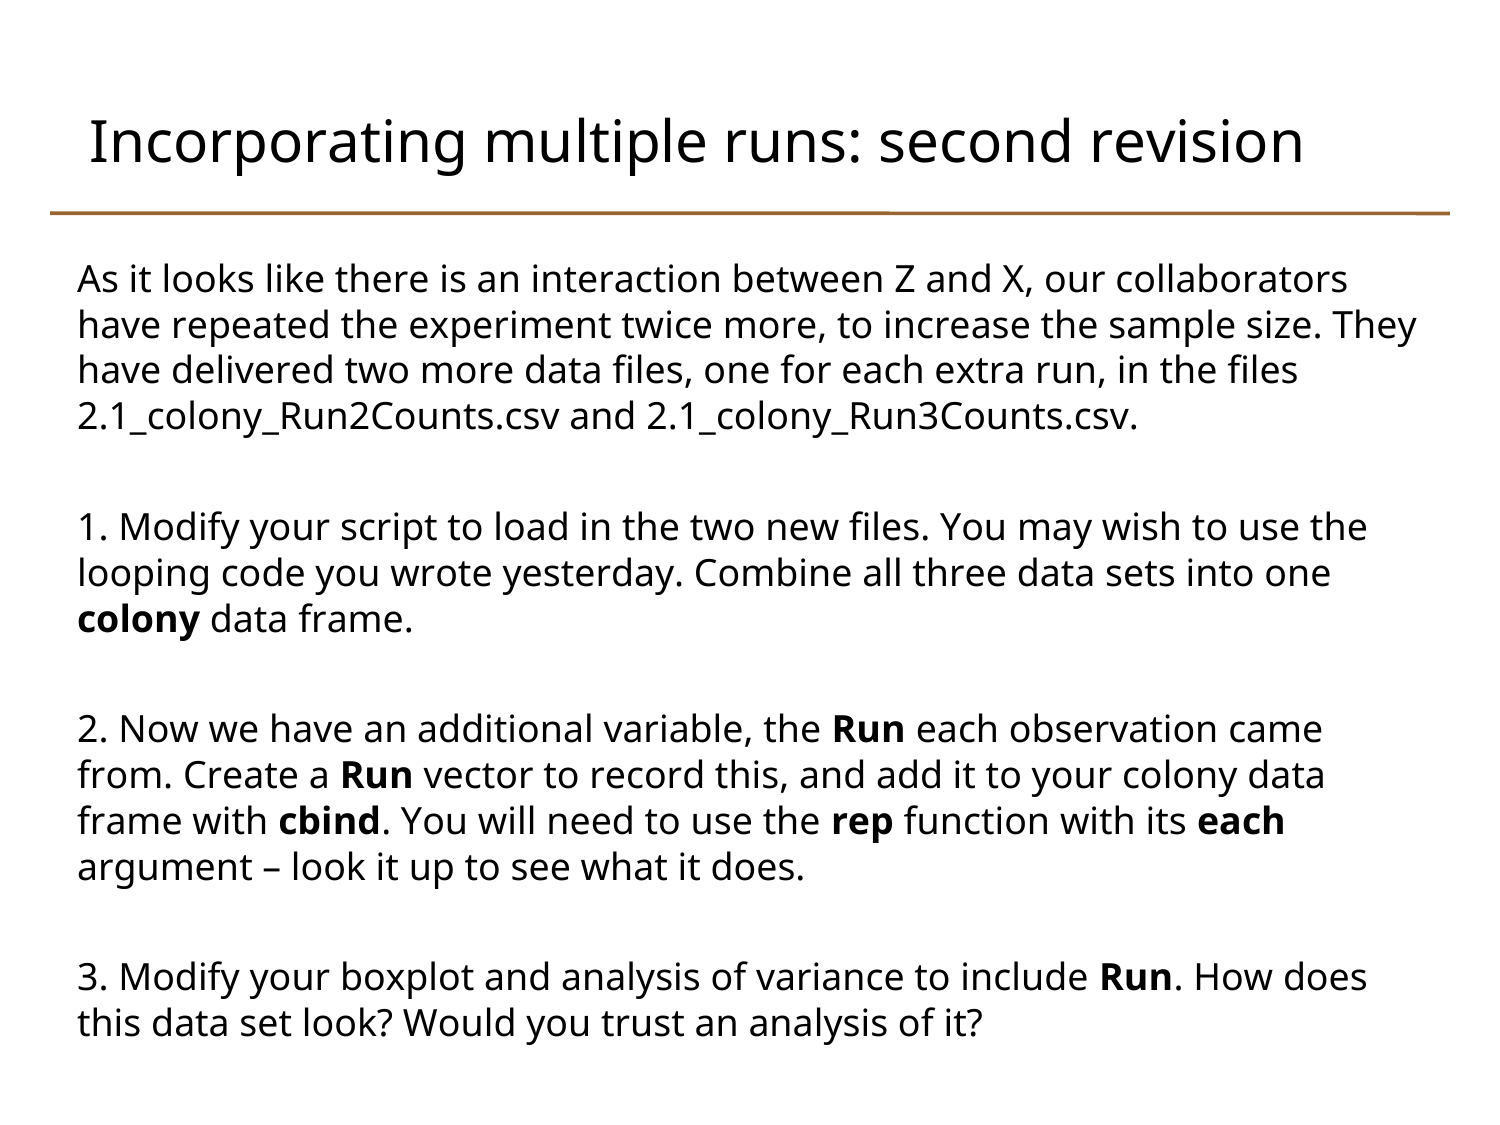

Incorporating multiple runs: second revision
As it looks like there is an interaction between Z and X, our collaborators have repeated the experiment twice more, to increase the sample size. They have delivered two more data files, one for each extra run, in the files 2.1_colony_Run2Counts.csv and 2.1_colony_Run3Counts.csv.
1. Modify your script to load in the two new files. You may wish to use the looping code you wrote yesterday. Combine all three data sets into one colony data frame.
2. Now we have an additional variable, the Run each observation came from. Create a Run vector to record this, and add it to your colony data frame with cbind. You will need to use the rep function with its each argument – look it up to see what it does.
3. Modify your boxplot and analysis of variance to include Run. How does this data set look? Would you trust an analysis of it?